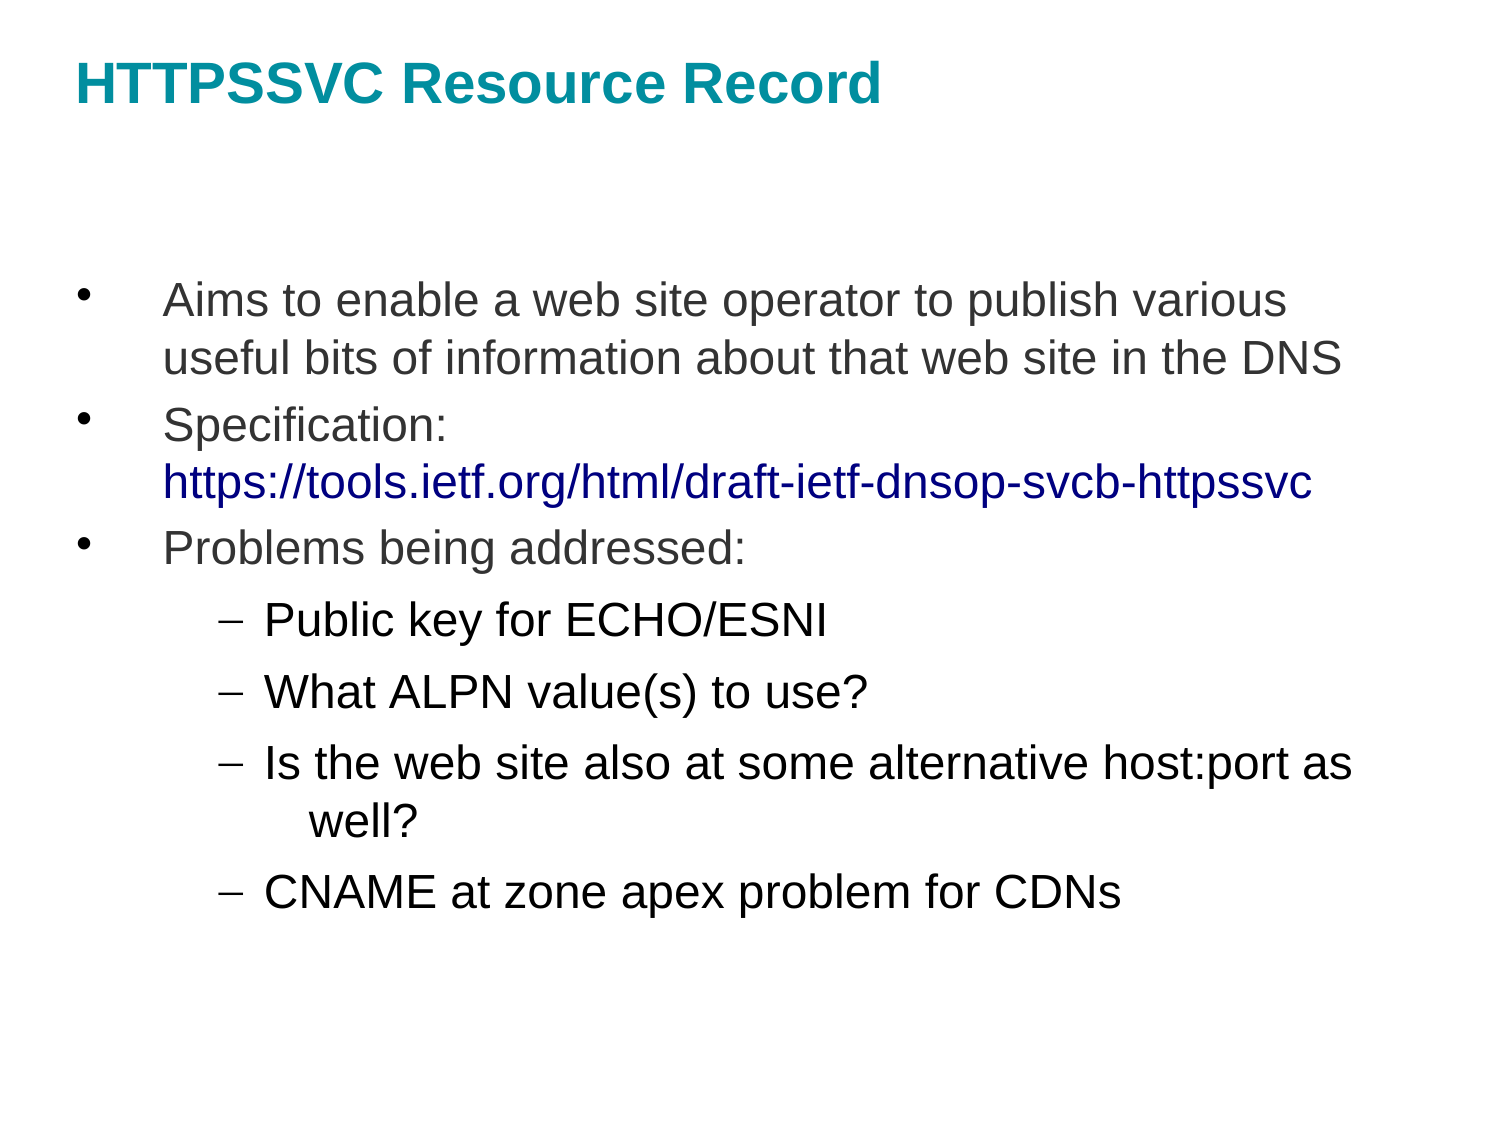

# HTTPSSVC Resource Record
Aims to enable a web site operator to publish various useful bits of information about that web site in the DNS
Specification: https://tools.ietf.org/html/draft-ietf-dnsop-svcb-httpssvc
Problems being addressed:
Public key for ECHO/ESNI
What ALPN value(s) to use?
Is the web site also at some alternative host:port as well?
CNAME at zone apex problem for CDNs